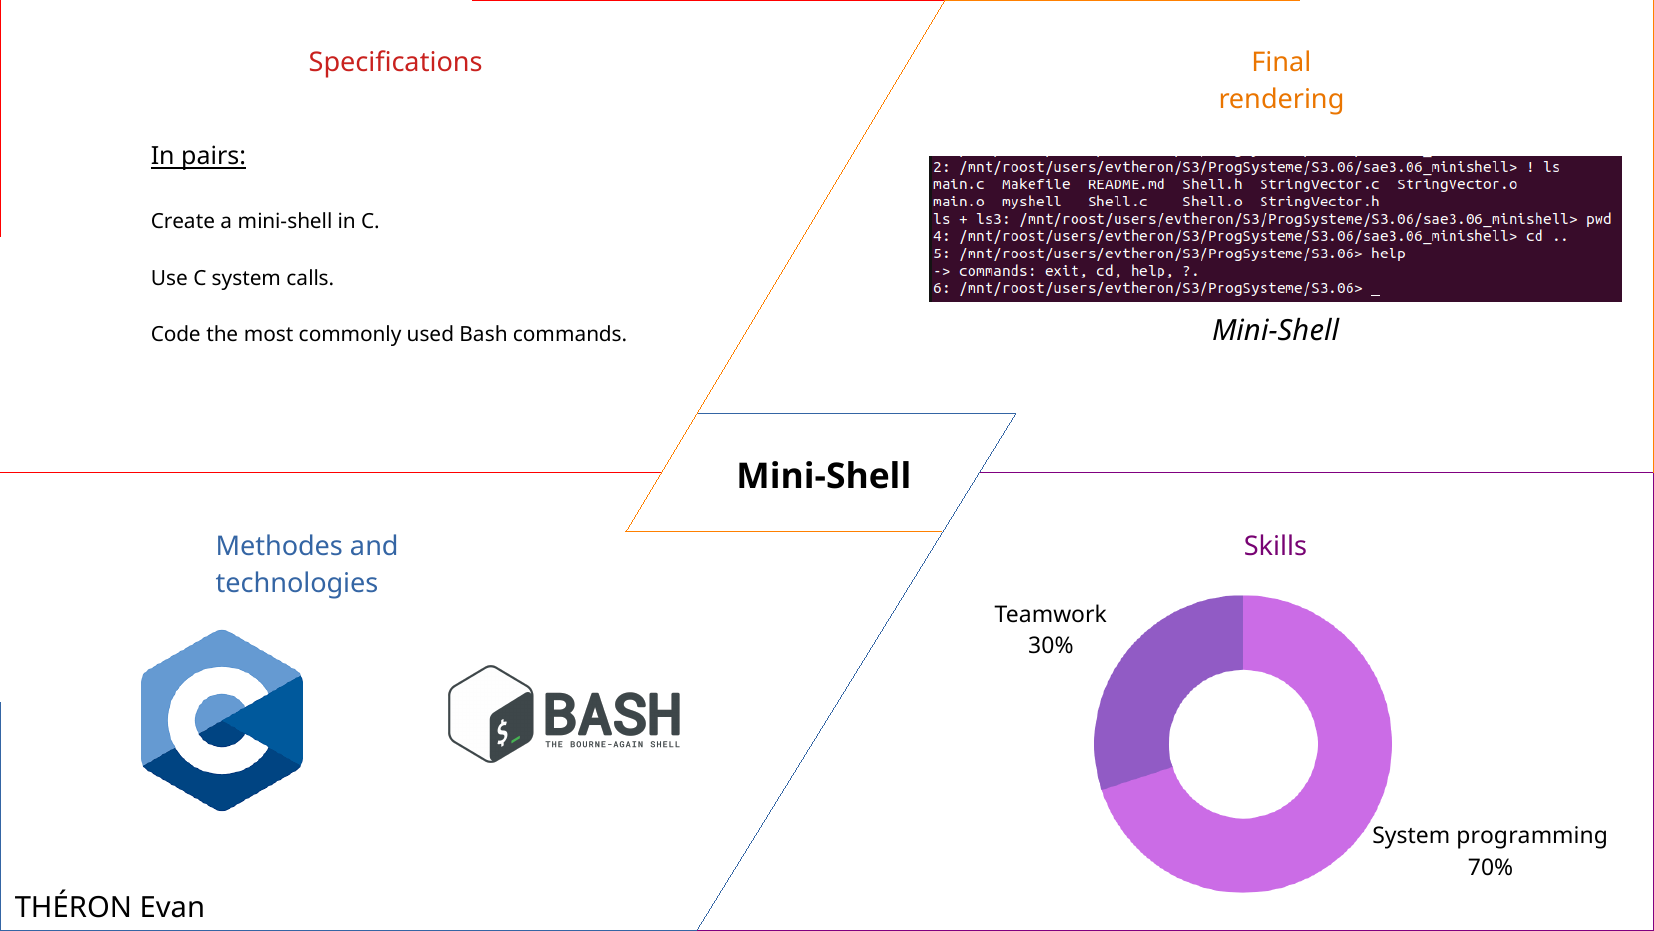

Specifications
Final rendering
In pairs:
Create a mini-shell in C.
Use C system calls.
Code the most commonly used Bash commands.
Mini-Shell
Mini-Shell
Methodes and technologies
Skills
Teamwork
30%
System programming
70%
THÉRON Evan